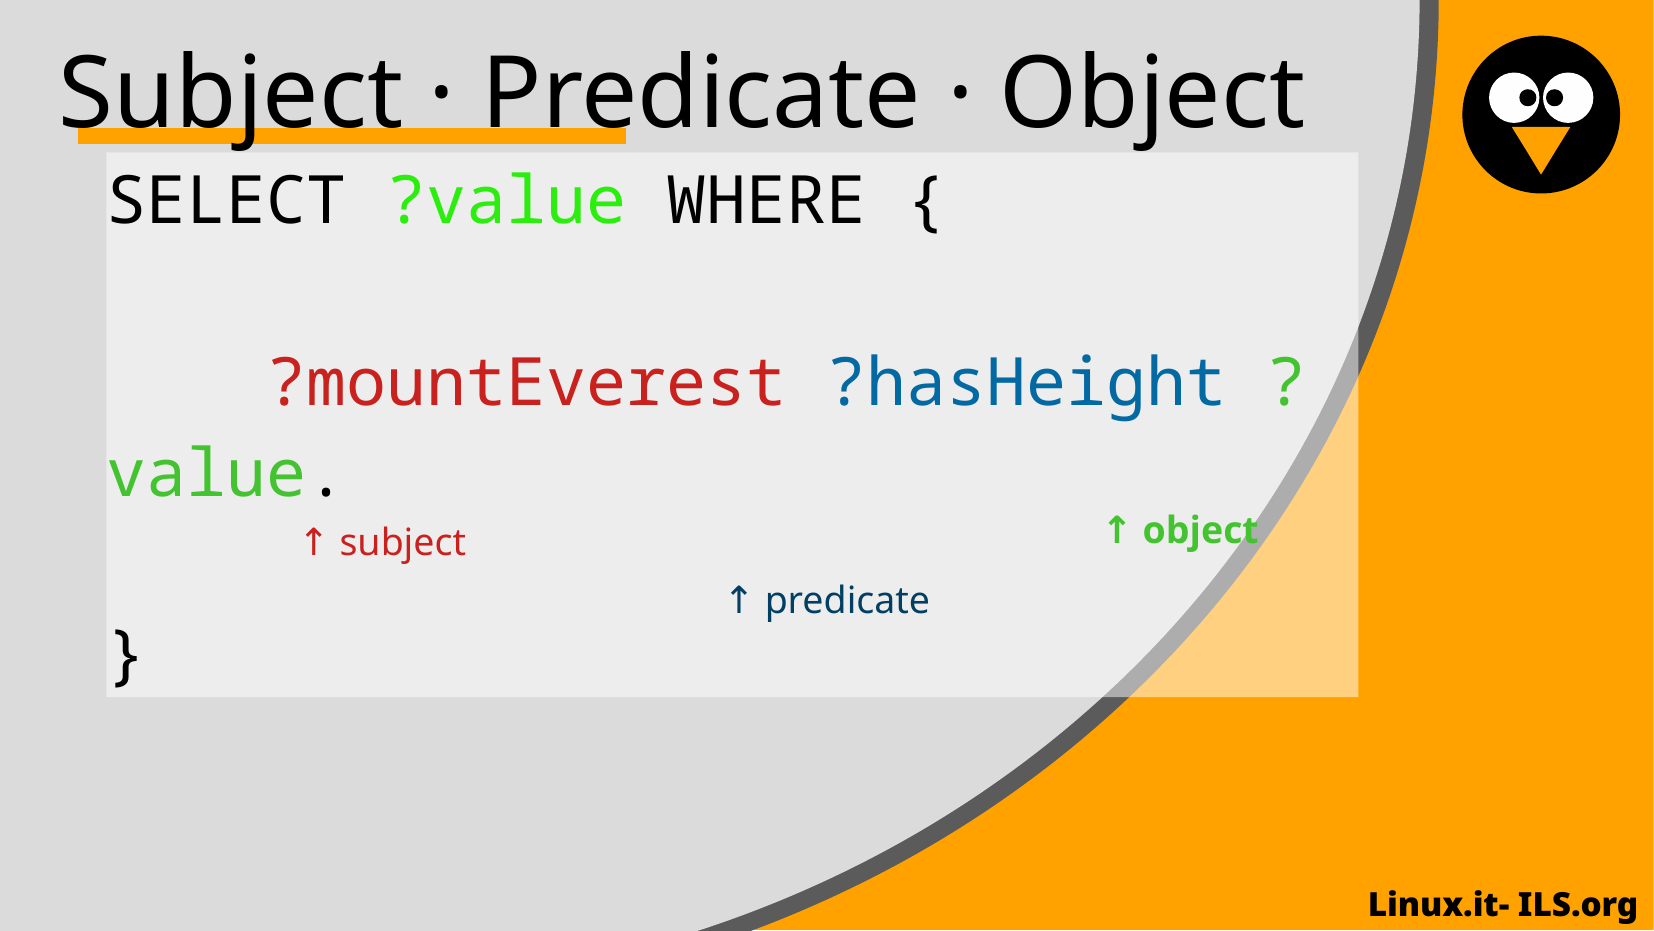

# Subject · Predicate · Object
SELECT ?value WHERE {
 ?mountEverest ?hasHeight ?value.
}
↑ object
↑ subject
↑ predicate
Linux.it- ILS.org